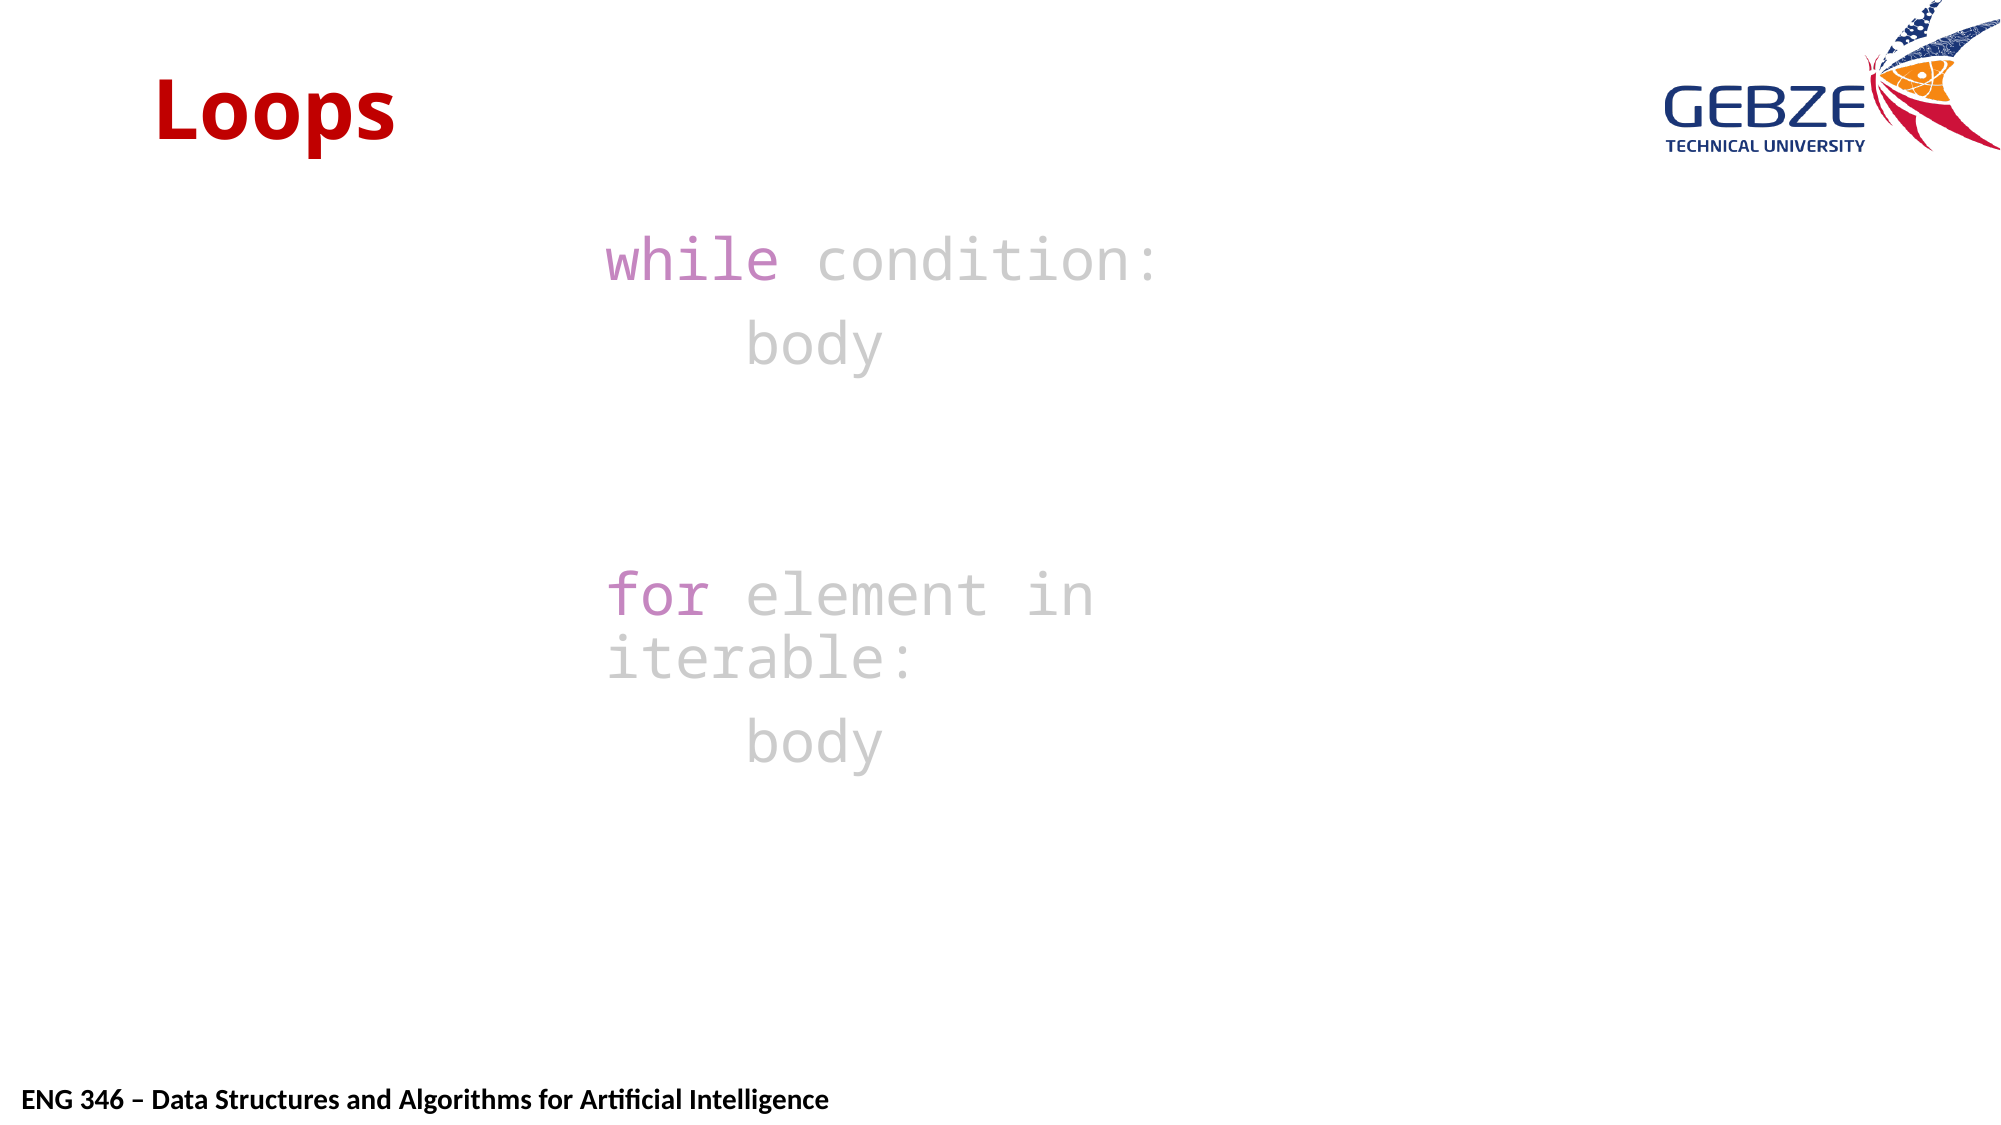

# Loops
while condition:
    body
for element in iterable:
    body